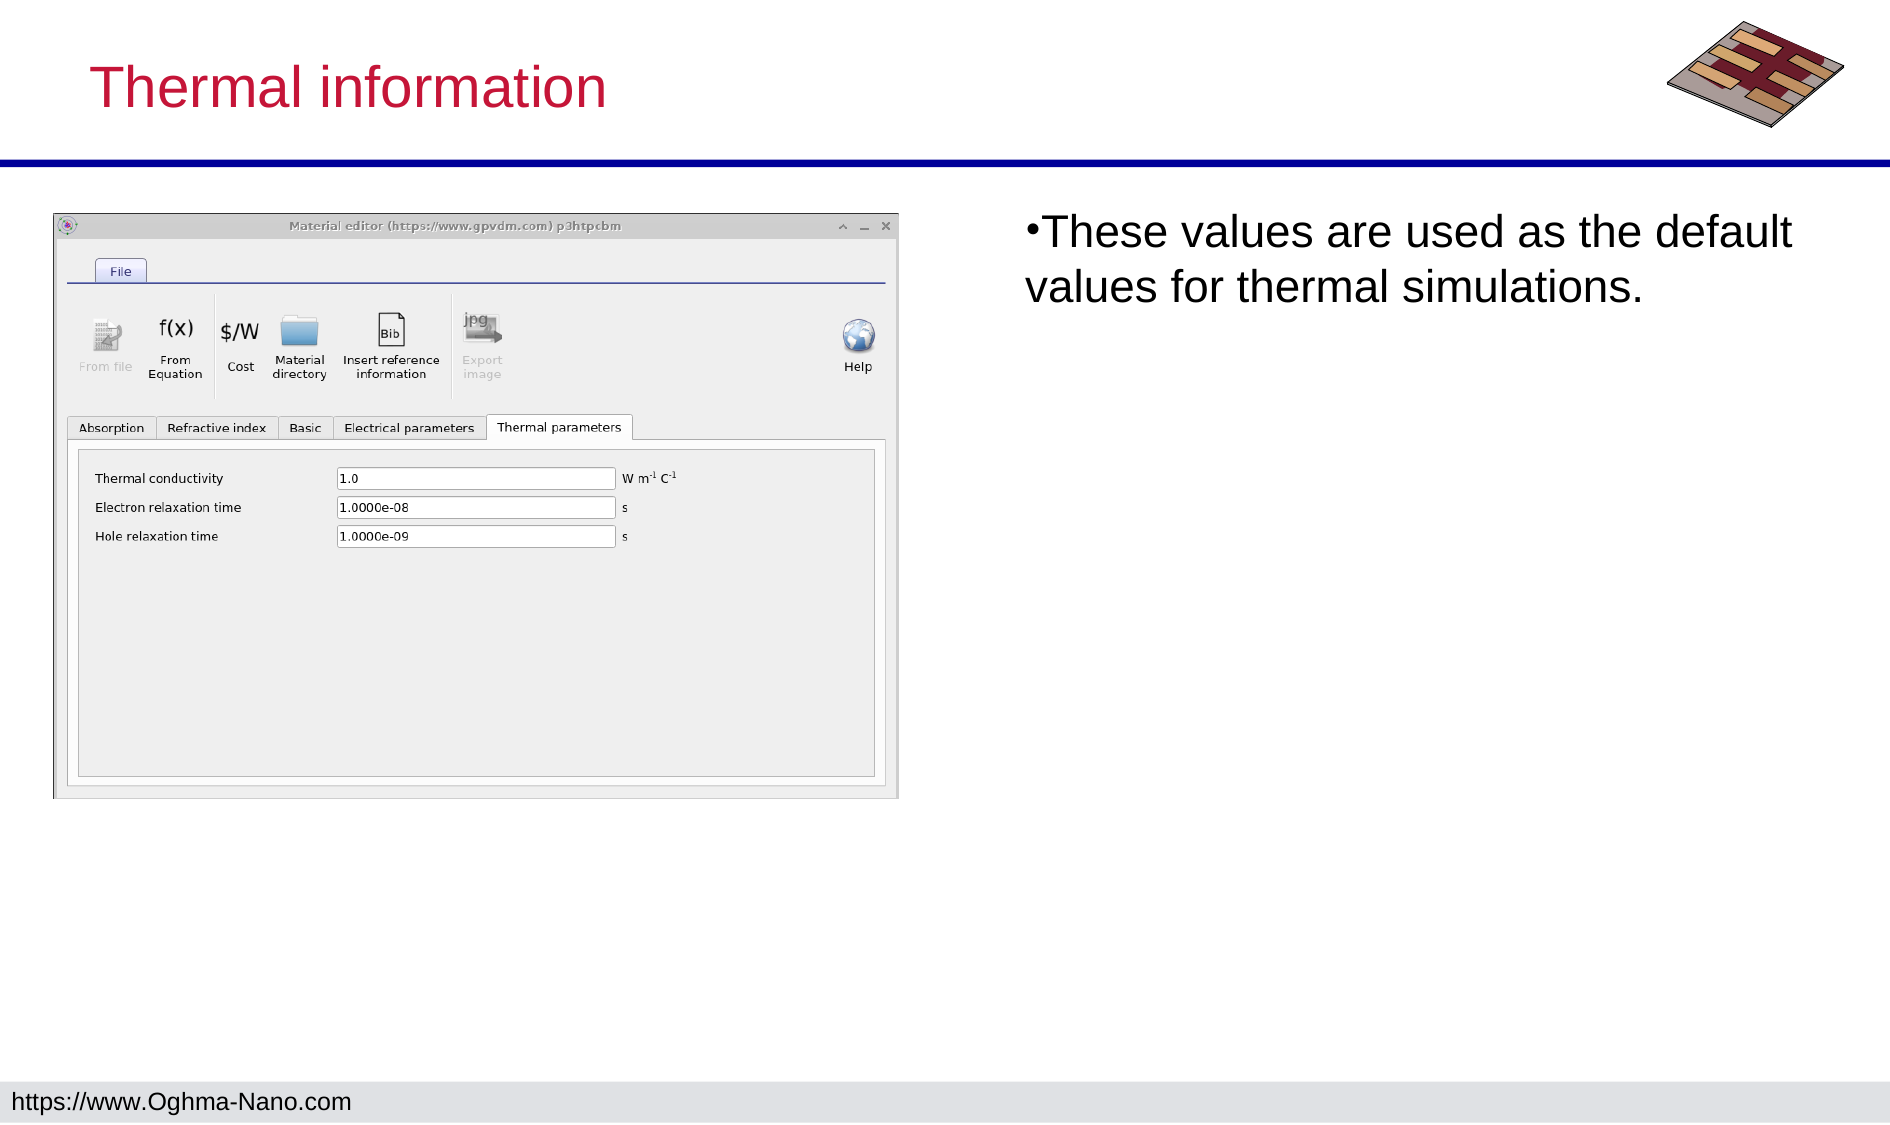

# Thermal information
These values are used as the default values for thermal simulations.